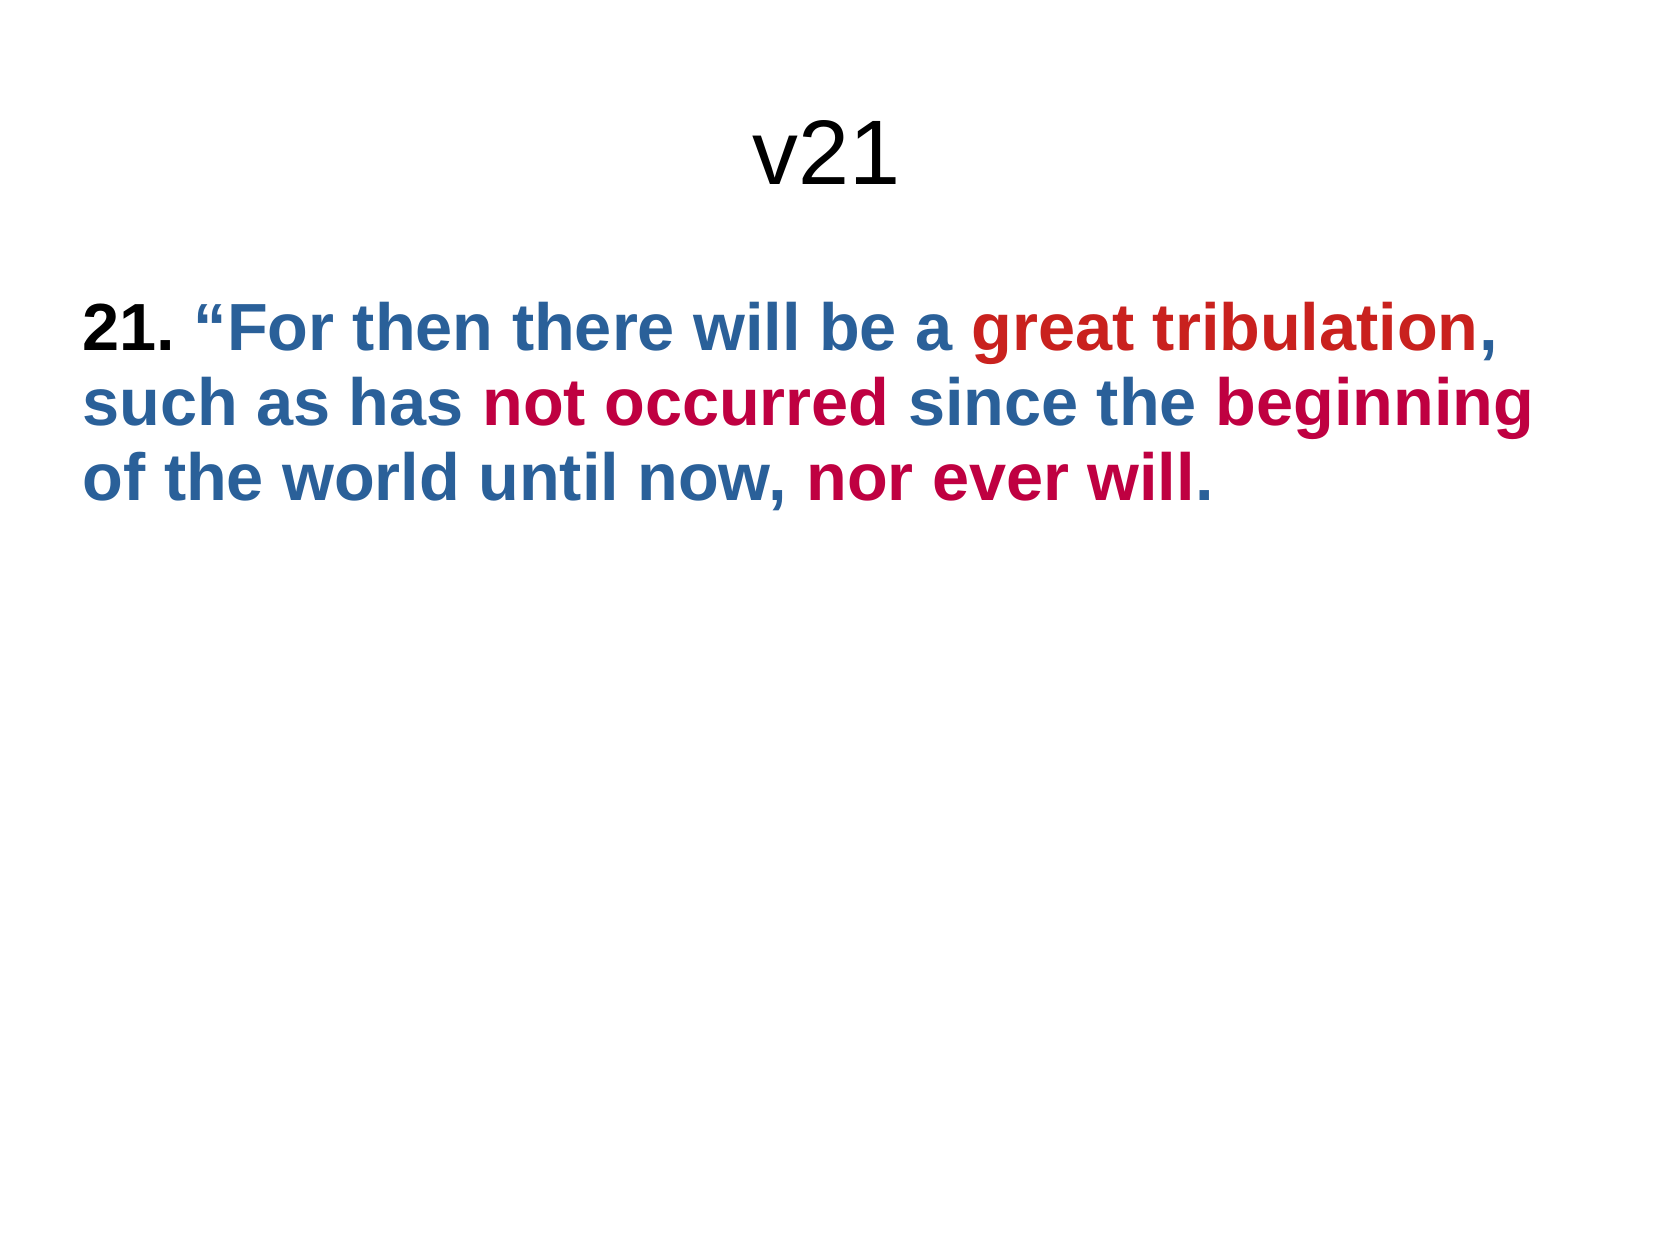

# v21
21. “For then there will be a great tribulation, such as has not occurred since the beginning of the world until now, nor ever will.